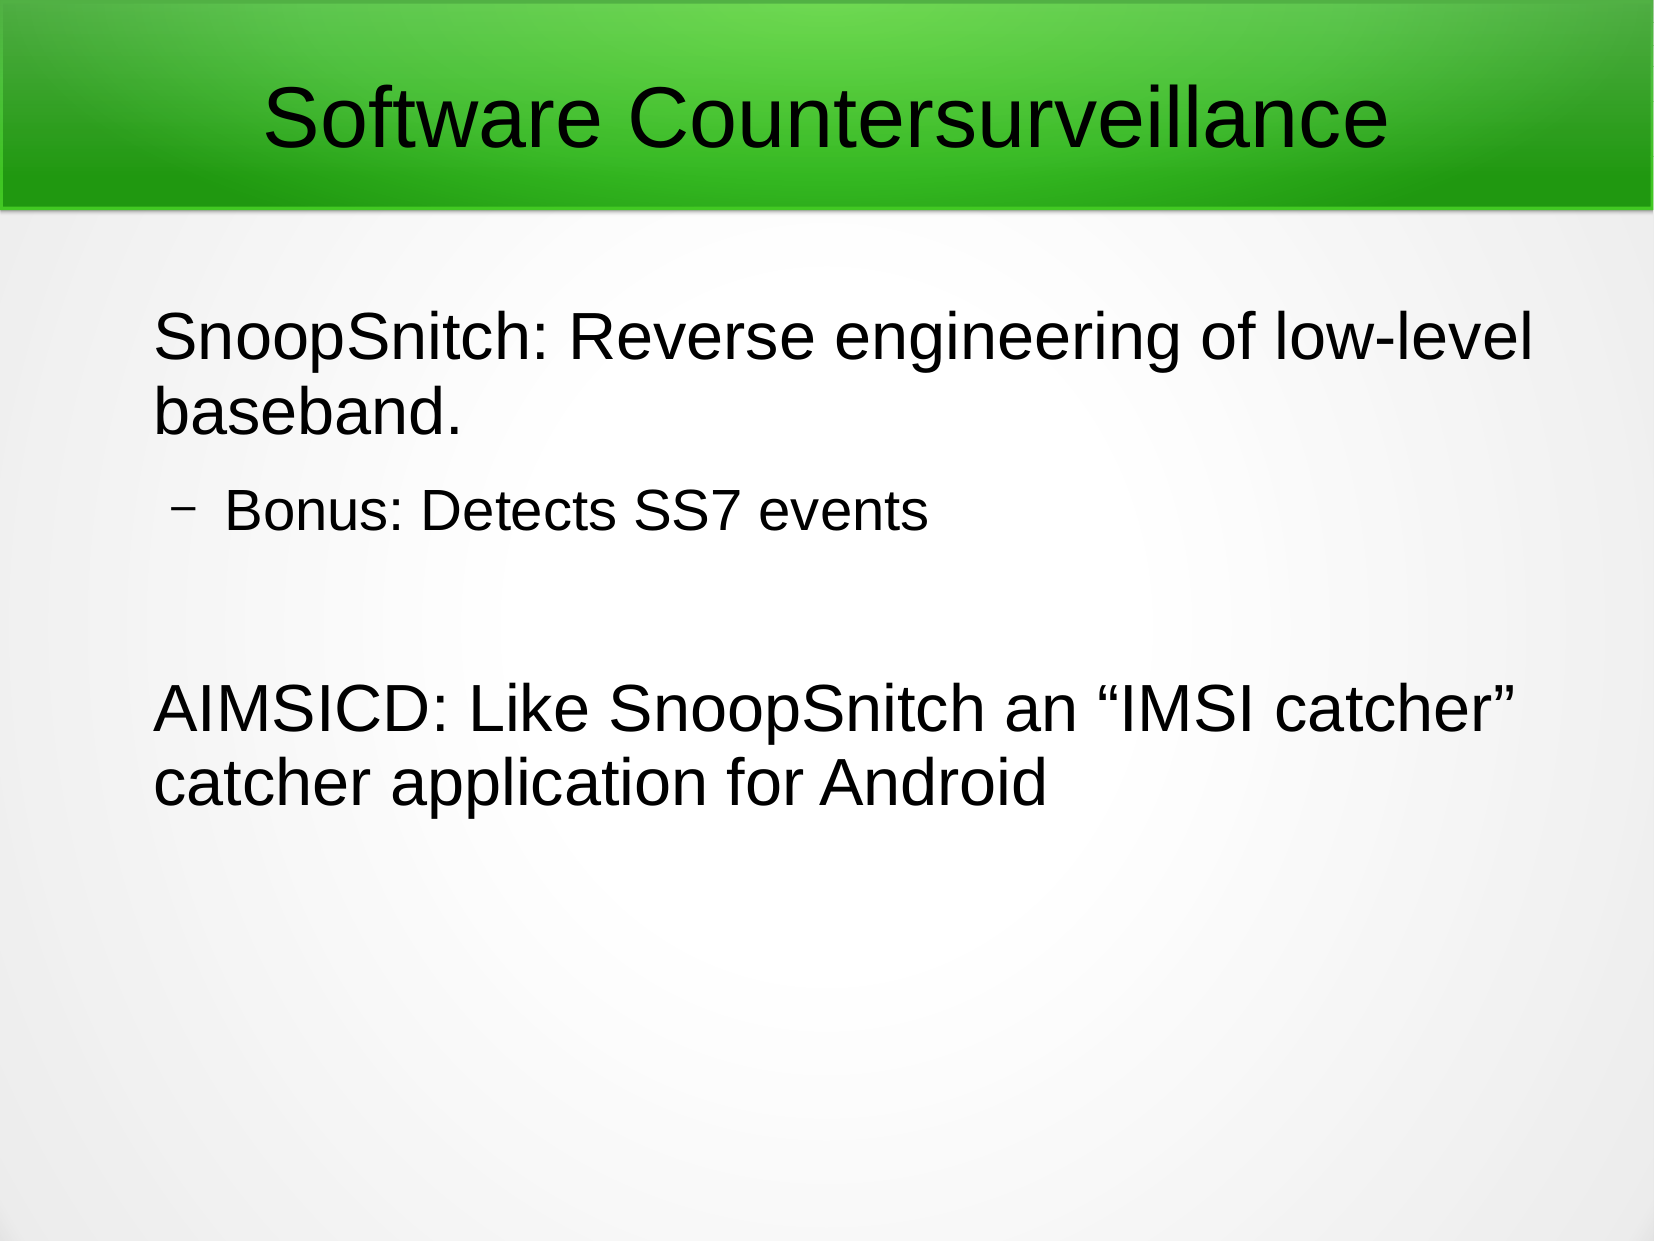

# Software Countersurveillance
SnoopSnitch: Reverse engineering of low-level baseband.
Bonus: Detects SS7 events
AIMSICD: Like SnoopSnitch an “IMSI catcher” catcher application for Android